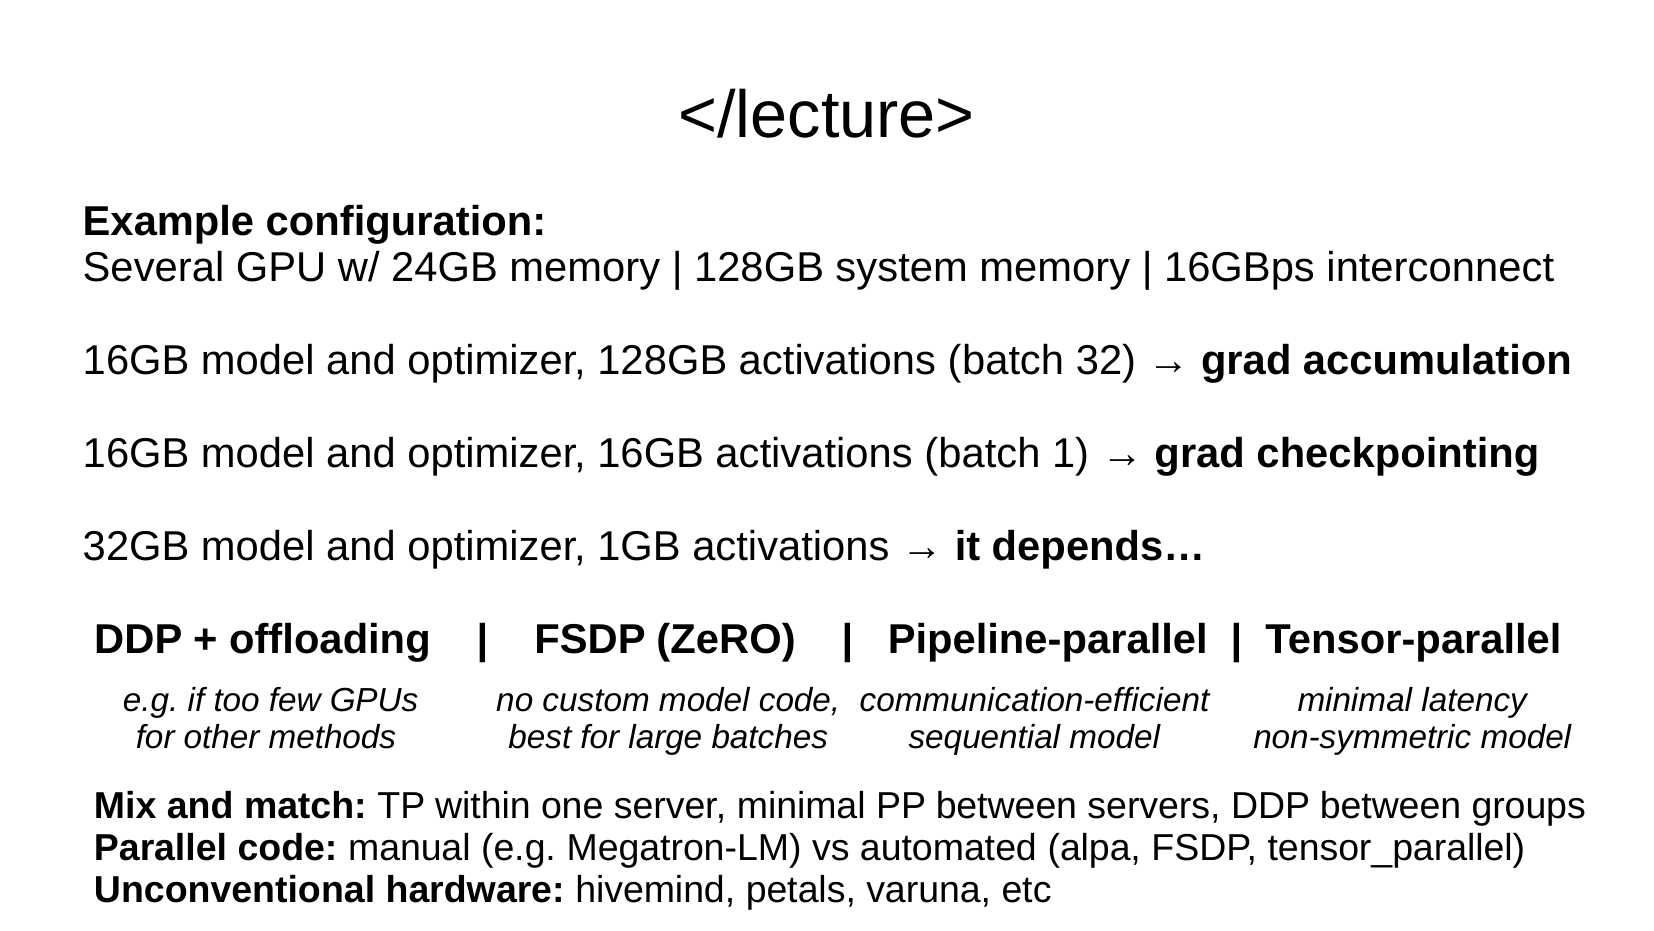

# </lecture>
Example configuration:
Several GPU w/ 24GB memory | 128GB system memory | 16GBps interconnect
16GB model and optimizer, 128GB activations (batch 32) → grad accumulation
16GB model and optimizer, 16GB activations (batch 1) → grad checkpointing
32GB model and optimizer, 1GB activations → it depends…
 DDP + offloading | FSDP (ZeRO) | Pipeline-parallel | Tensor-parallel
e.g. if too few GPUs for other methods
no custom model code,
best for large batches
communication-efficient
sequential model
minimal latency
non-symmetric model
Mix and match: TP within one server, minimal PP between servers, DDP between groups
Parallel code: manual (e.g. Megatron-LM) vs automated (alpa, FSDP, tensor_parallel)
Unconventional hardware: hivemind, petals, varuna, etc